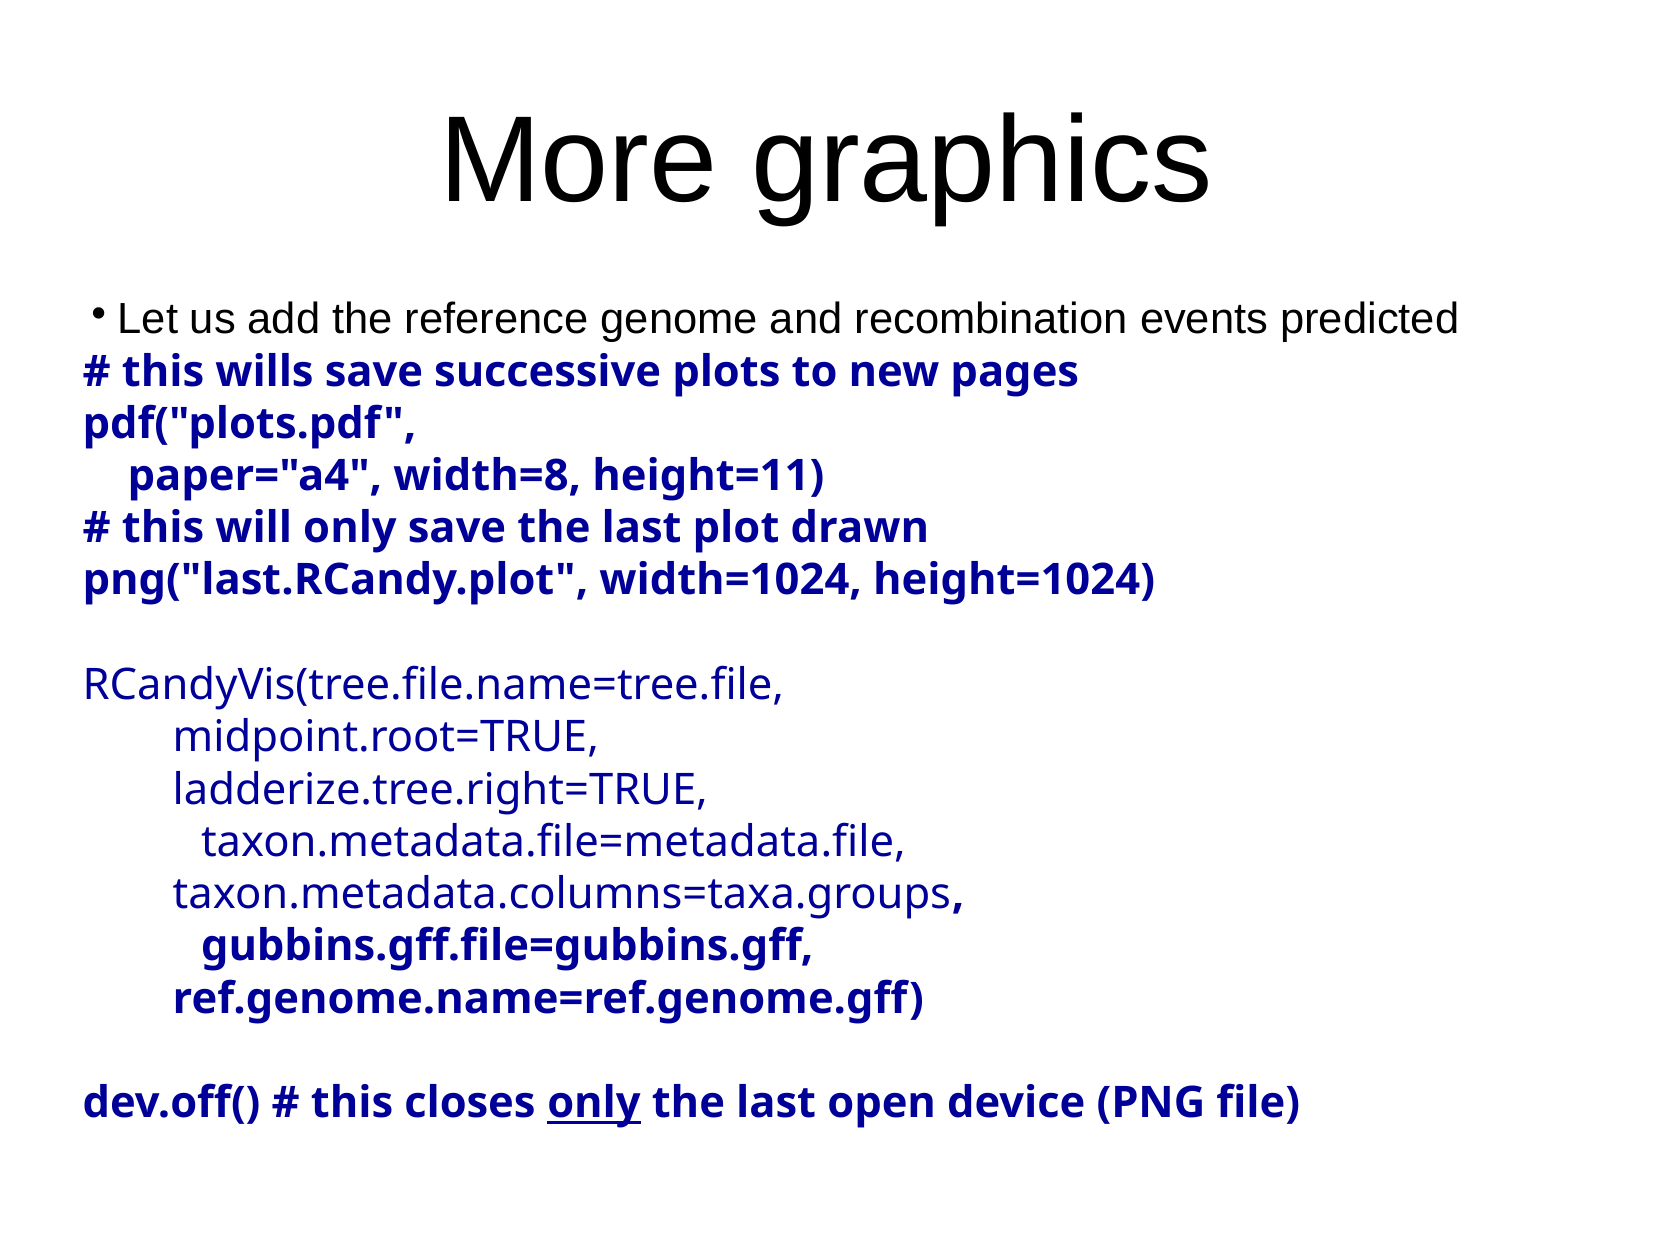

More graphics
Let us add the reference genome and recombination events predicted
# this wills save successive plots to new pages
pdf("plots.pdf",
 paper="a4", width=8, height=11)
# this will only save the last plot drawn
png("last.RCandy.plot", width=1024, height=1024)
RCandyVis(tree.file.name=tree.file,
 midpoint.root=TRUE,
 ladderize.tree.right=TRUE,
 	 taxon.metadata.file=metadata.file,
 taxon.metadata.columns=taxa.groups,
 	 gubbins.gff.file=gubbins.gff,
 ref.genome.name=ref.genome.gff)
dev.off() # this closes only the last open device (PNG file)